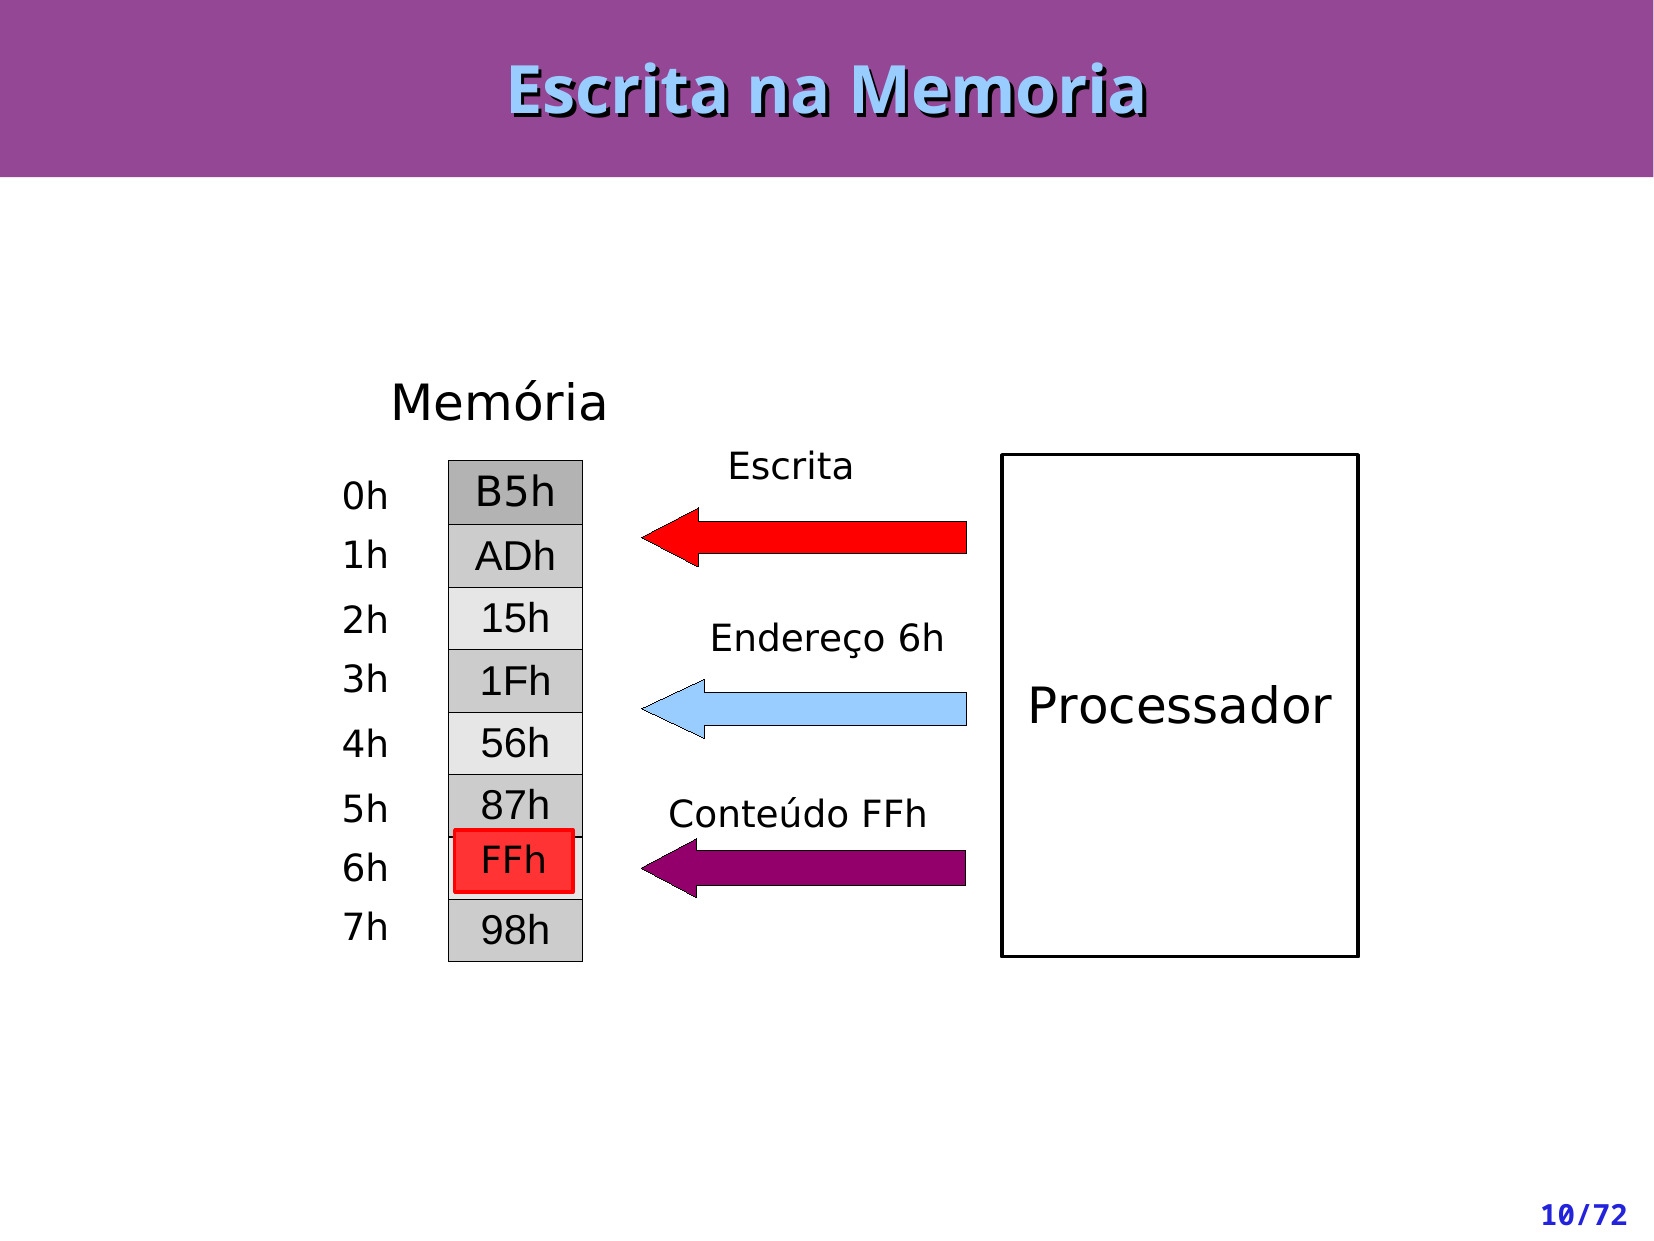

# Escrita na Memoria
Memória
Escrita
Processador
| B5h |
| --- |
| ADh |
| 15h |
| 1Fh |
| 56h |
| 87h |
| 13h |
| 98h |
0h
1h
2h
Endereço 6h
3h
4h
5h
Conteúdo FFh
FFh
6h
7h
10